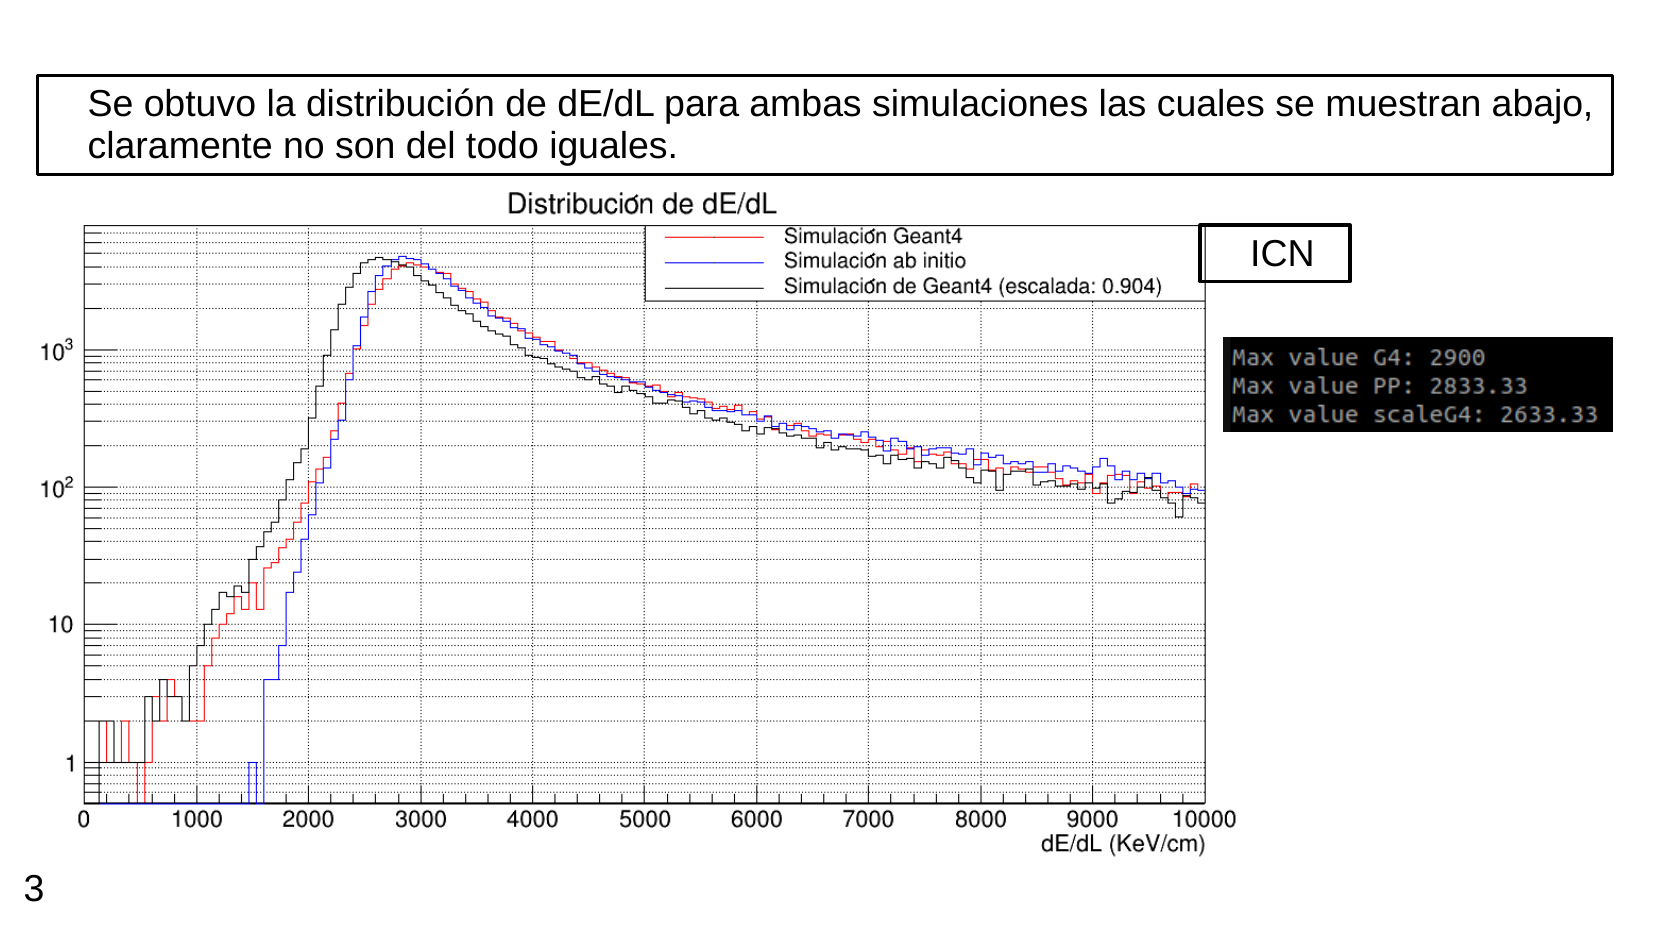

Se obtuvo la distribución de dE/dL para ambas simulaciones las cuales se muestran abajo, claramente no son del todo iguales.
ICN